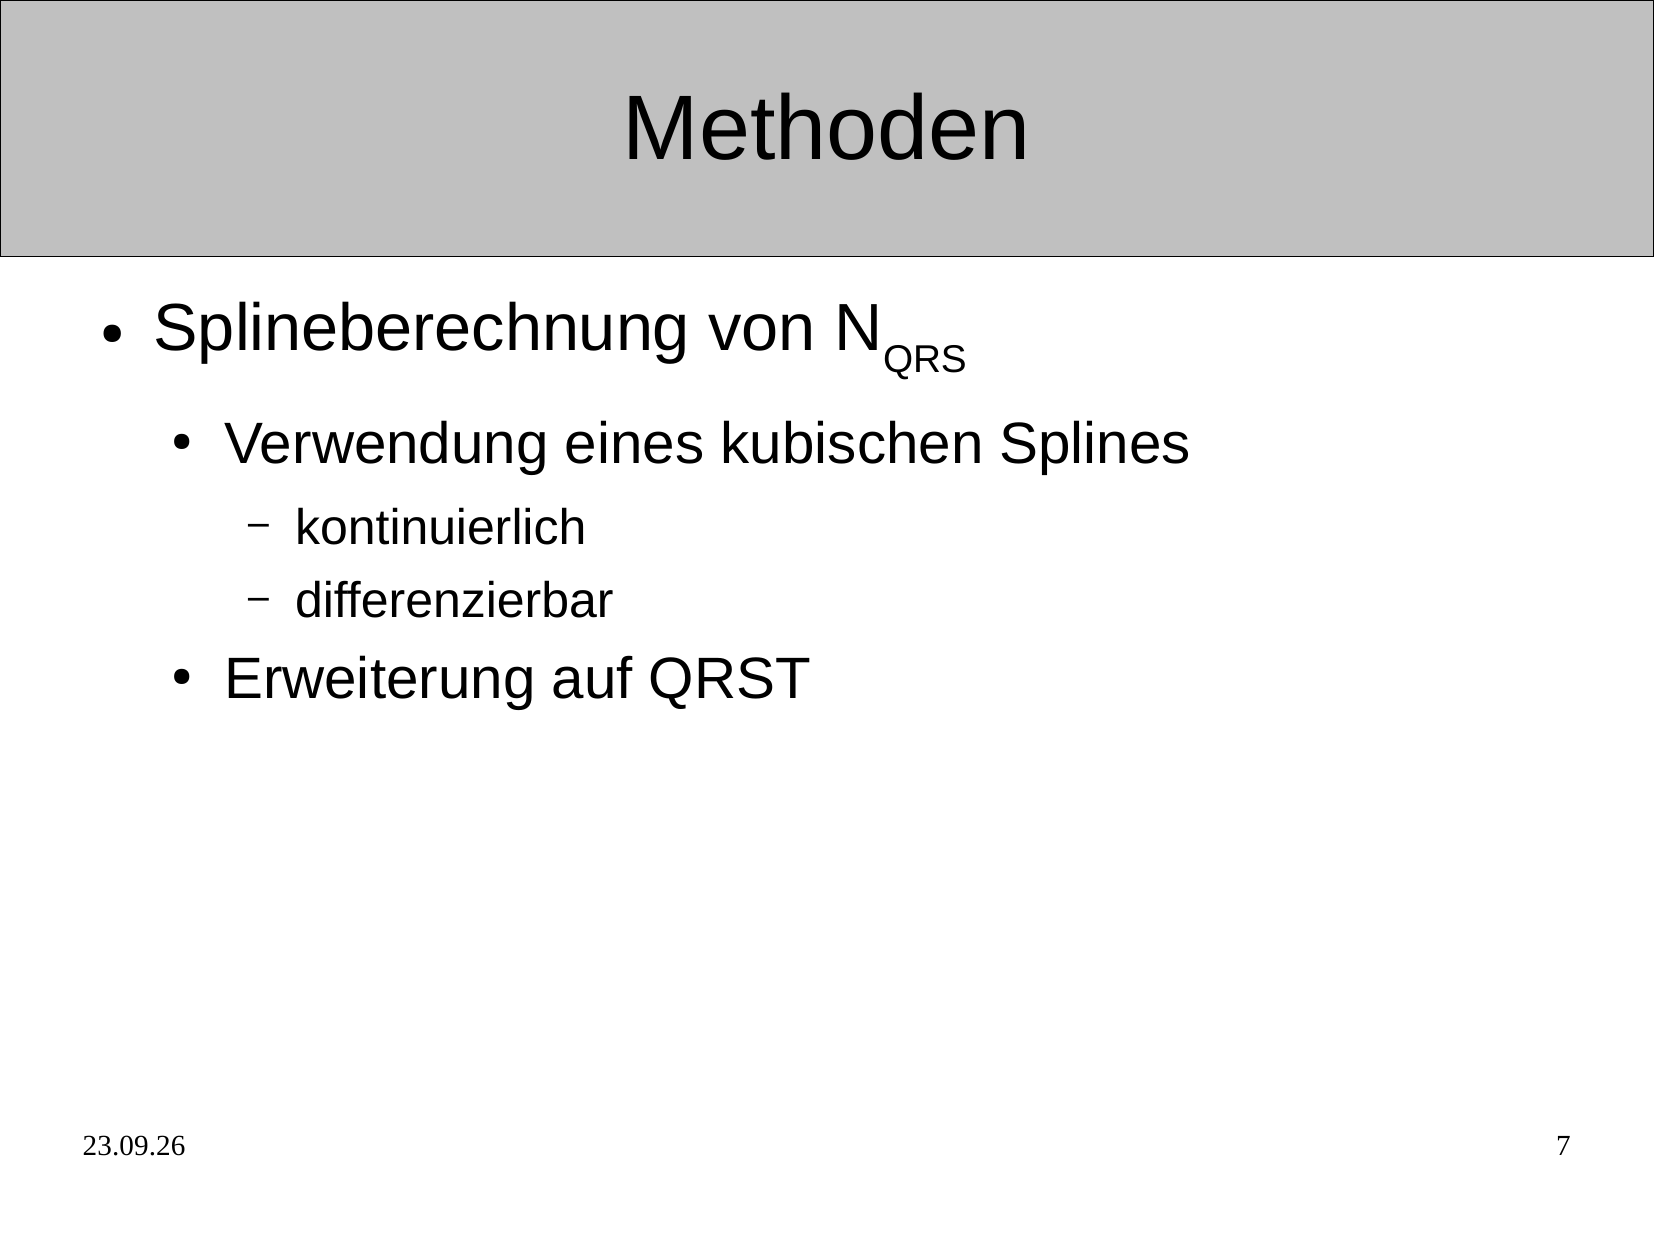

Methoden
# Splineberechnung von NQRS
Verwendung eines kubischen Splines
kontinuierlich
differenzierbar
Erweiterung auf QRST
7